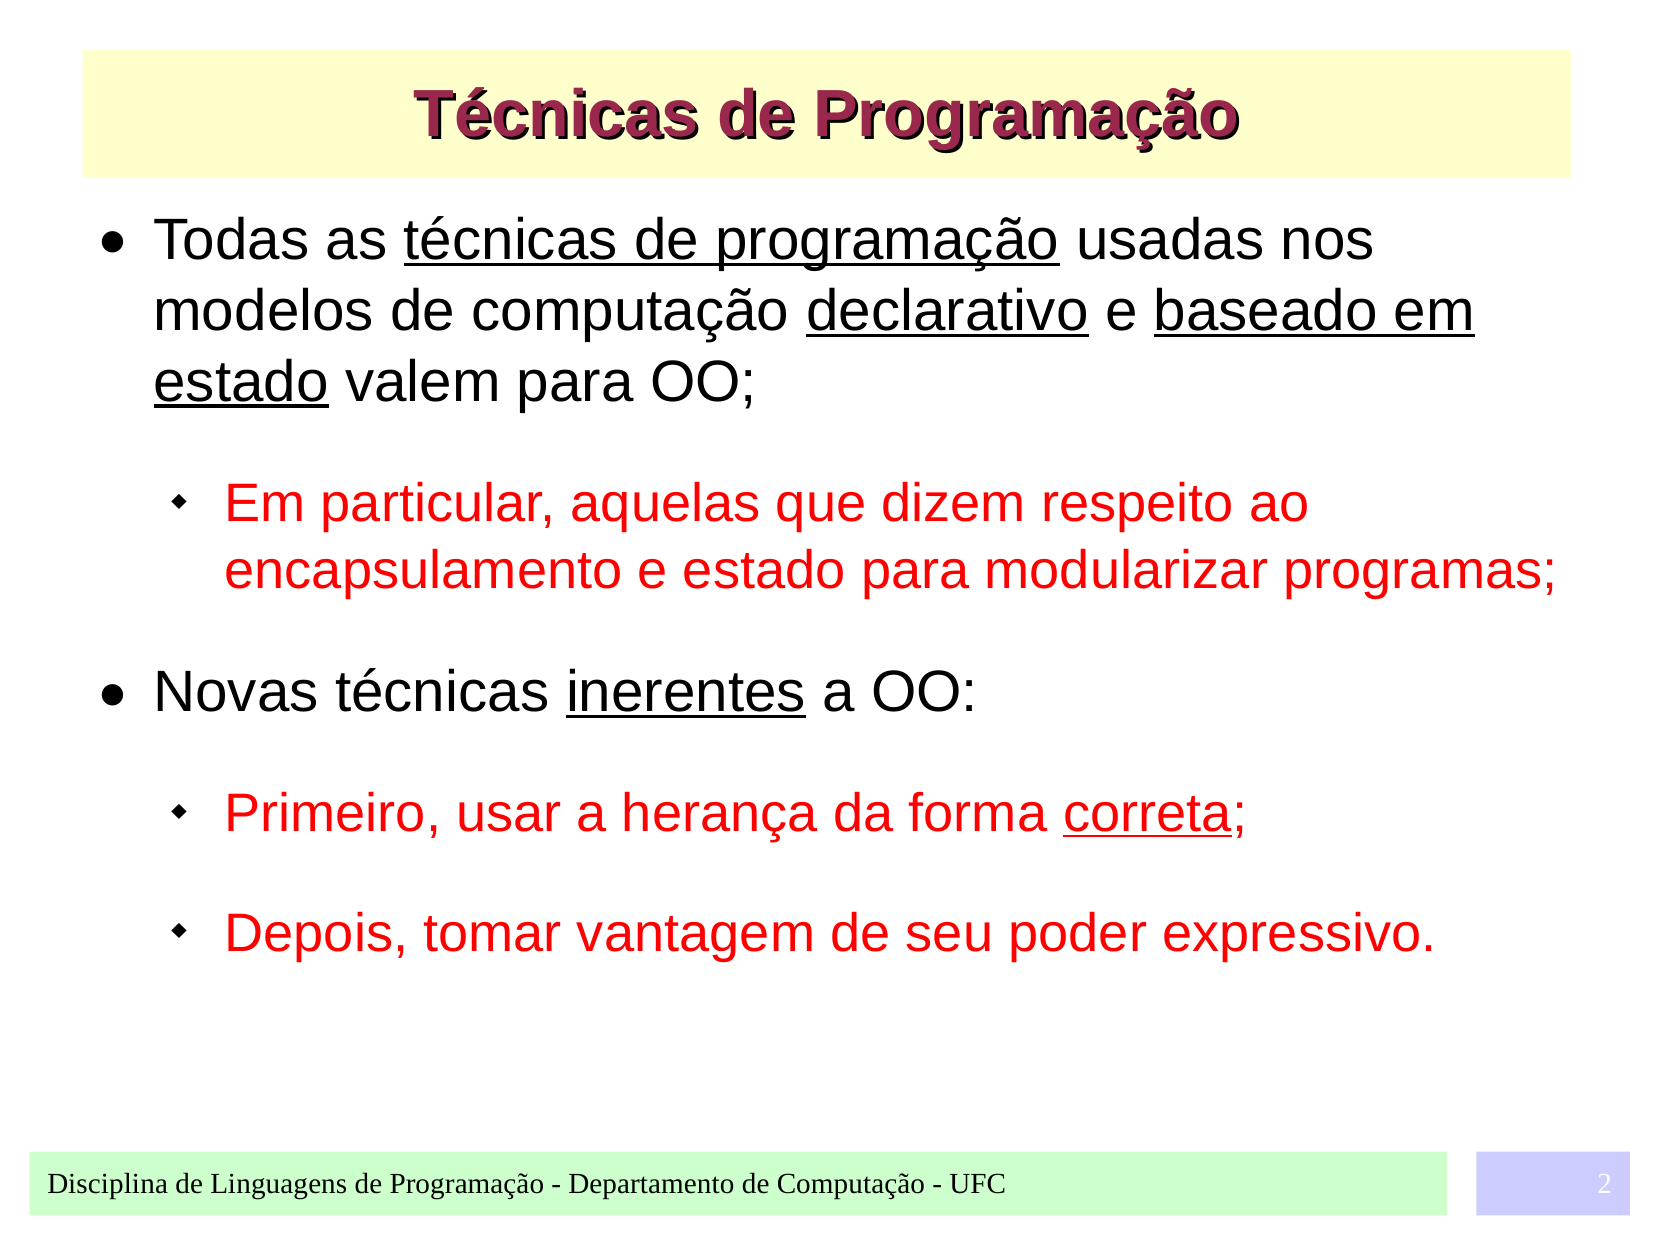

# Técnicas de Programação
Todas as técnicas de programação usadas nos modelos de computação declarativo e baseado em estado valem para OO;
Em particular, aquelas que dizem respeito ao encapsulamento e estado para modularizar programas;
Novas técnicas inerentes a OO:
Primeiro, usar a herança da forma correta;
Depois, tomar vantagem de seu poder expressivo.
Disciplina de Linguagens de Programação - Departamento de Computação - UFC
2